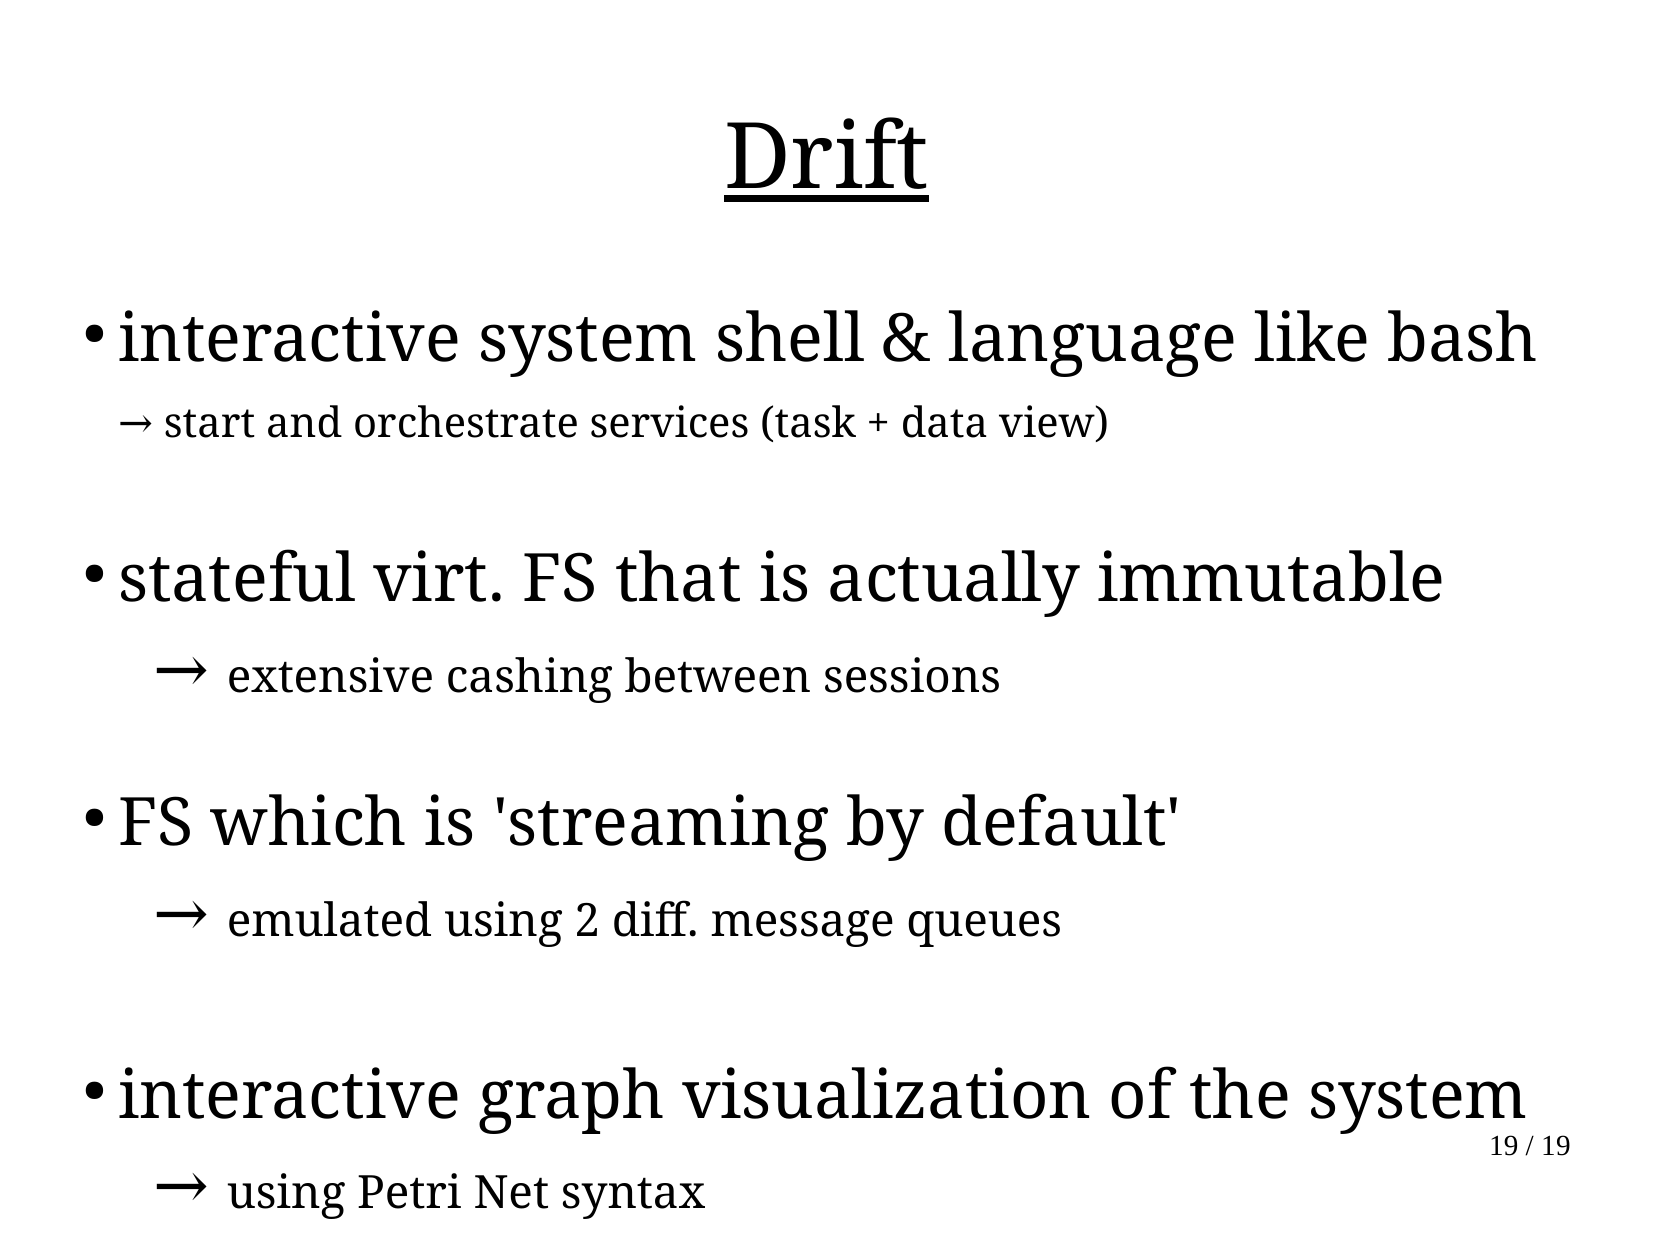

# Drift
interactive system shell & language like bash
→ start and orchestrate services (task + data view)
stateful virt. FS that is actually immutable
→ extensive cashing between sessions
FS which is 'streaming by default'
→ emulated using 2 diff. message queues
interactive graph visualization of the system
→ using Petri Net syntax
19